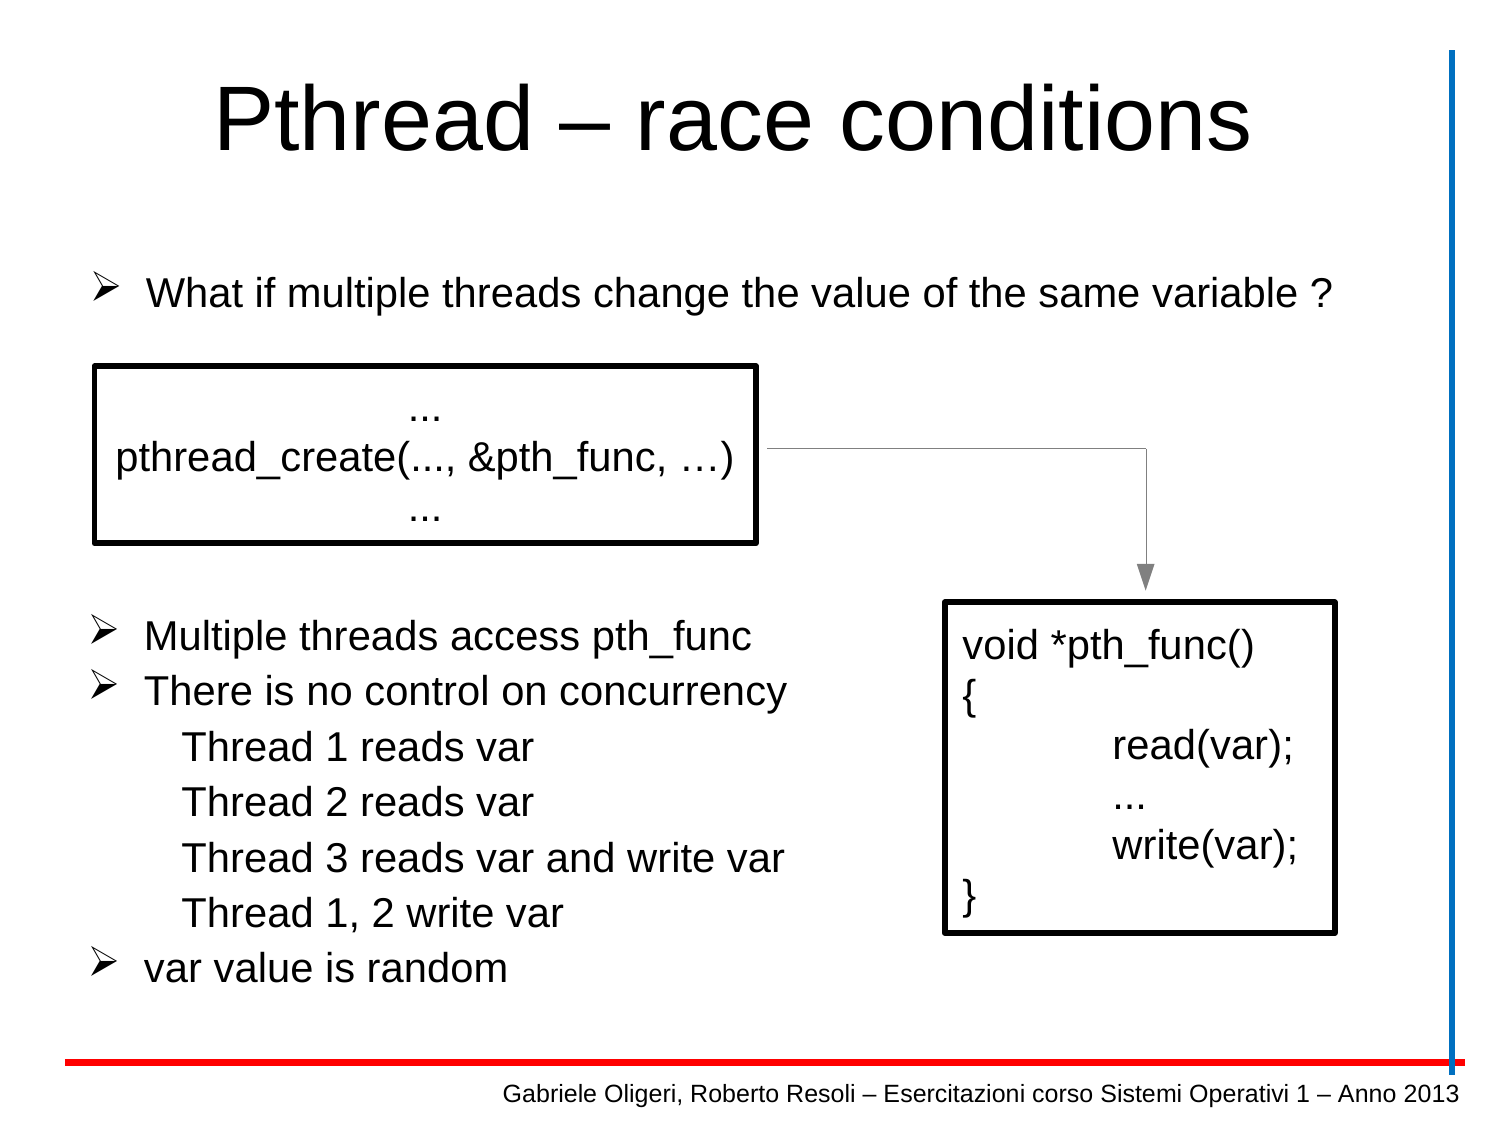

# Pthread – race conditions
What if multiple threads change the value of the same variable ?
...
pthread_create(..., &pth_func, …)
...
void *pth_func()
{
	read(var);
	...
	write(var);
}
Multiple threads access pth_func
There is no control on concurrency
	Thread 1 reads var
	Thread 2 reads var
	Thread 3 reads var and write var
	Thread 1, 2 write var
var value is random